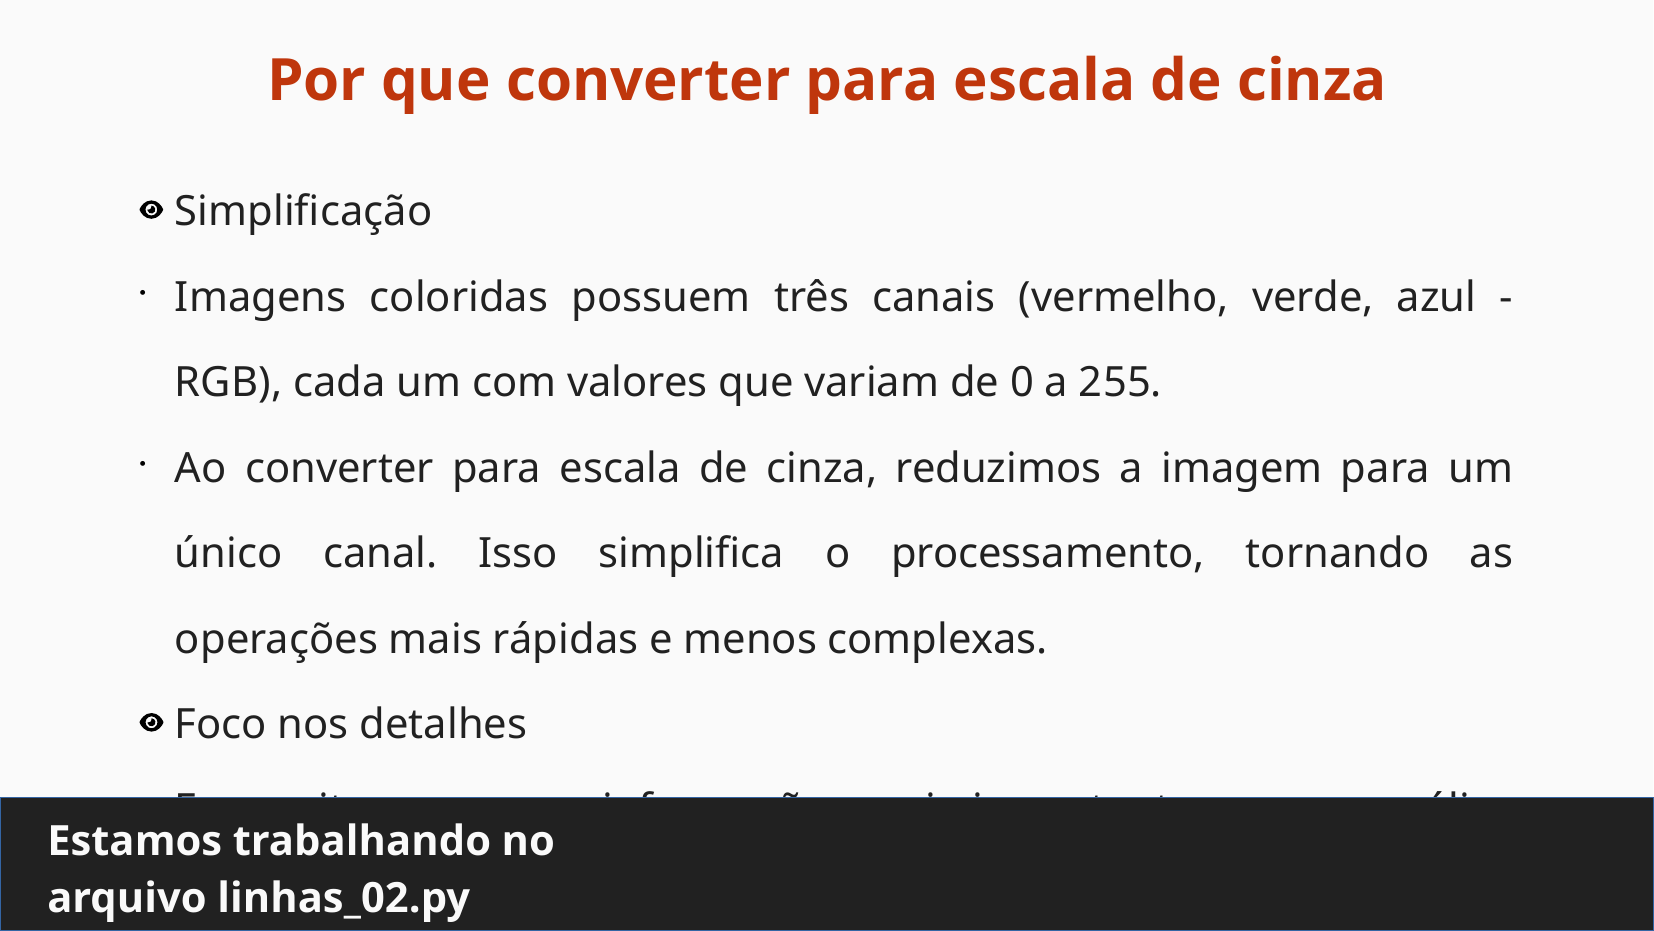

Por que converter para escala de cinza
# Simplificação
Imagens coloridas possuem três canais (vermelho, verde, azul - RGB), cada um com valores que variam de 0 a 255.
Ao converter para escala de cinza, reduzimos a imagem para um único canal. Isso simplifica o processamento, tornando as operações mais rápidas e menos complexas.
Foco nos detalhes
Em muitos casos, as informações mais importantes para a análise estão na intensidade dos pixels, não nas cores. A escala de cinza permite focar nessas informações.
Estamos trabalhando no arquivo linhas_02.py